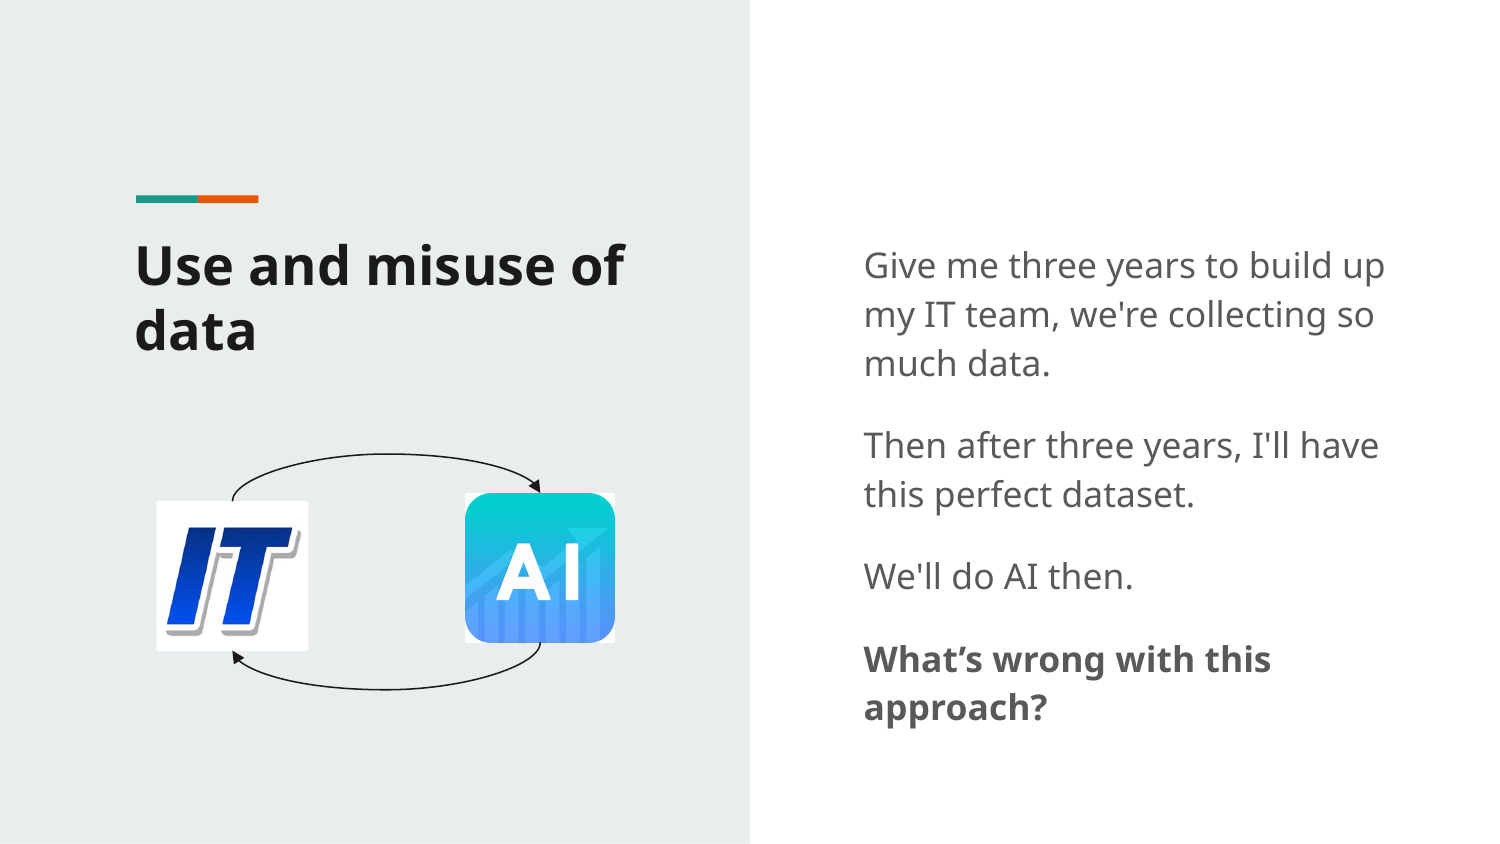

# Use and misuse of data
Give me three years to build up my IT team, we're collecting so much data.
Then after three years, I'll have this perfect dataset.
We'll do AI then.
What’s wrong with this approach?